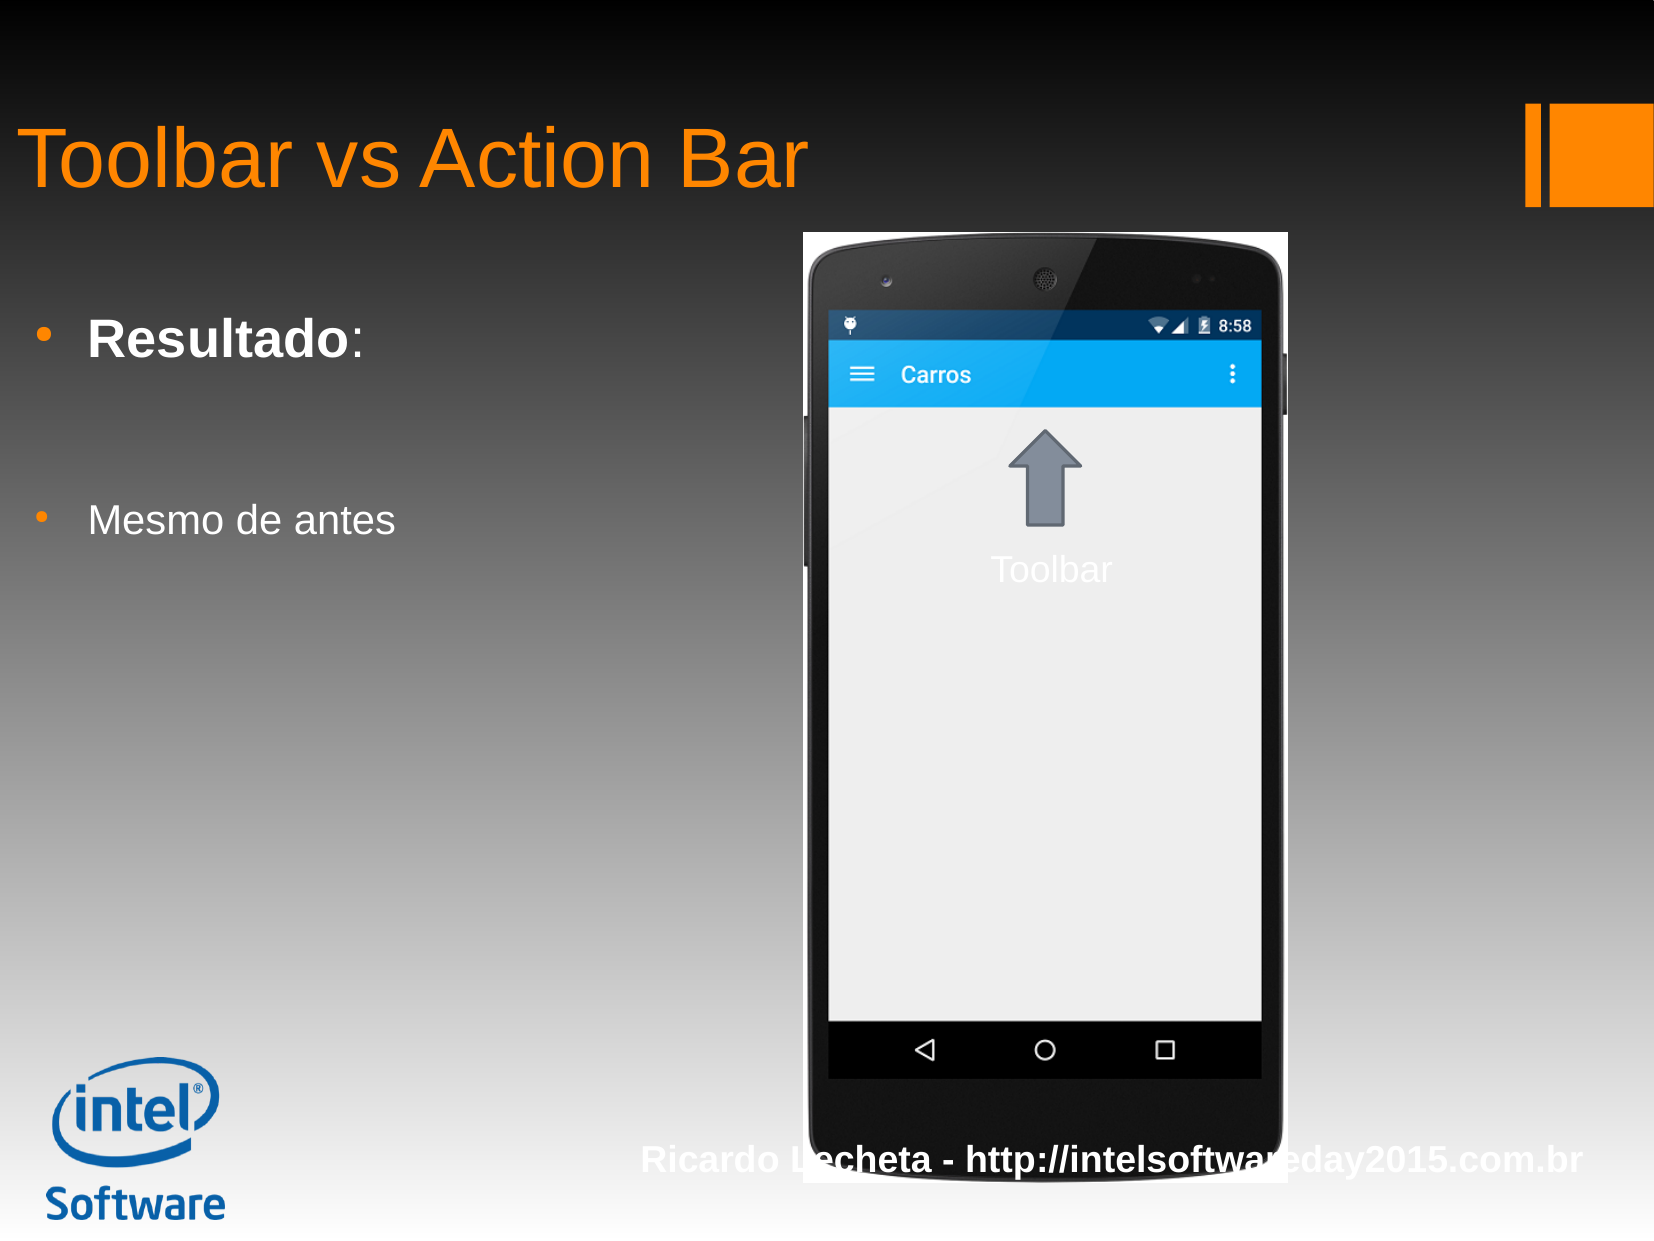

# Toolbar vs Action Bar
Resultado:
Mesmo de antes
Toolbar
Ricardo Lecheta - http://intelsoftwareday2015.com.br